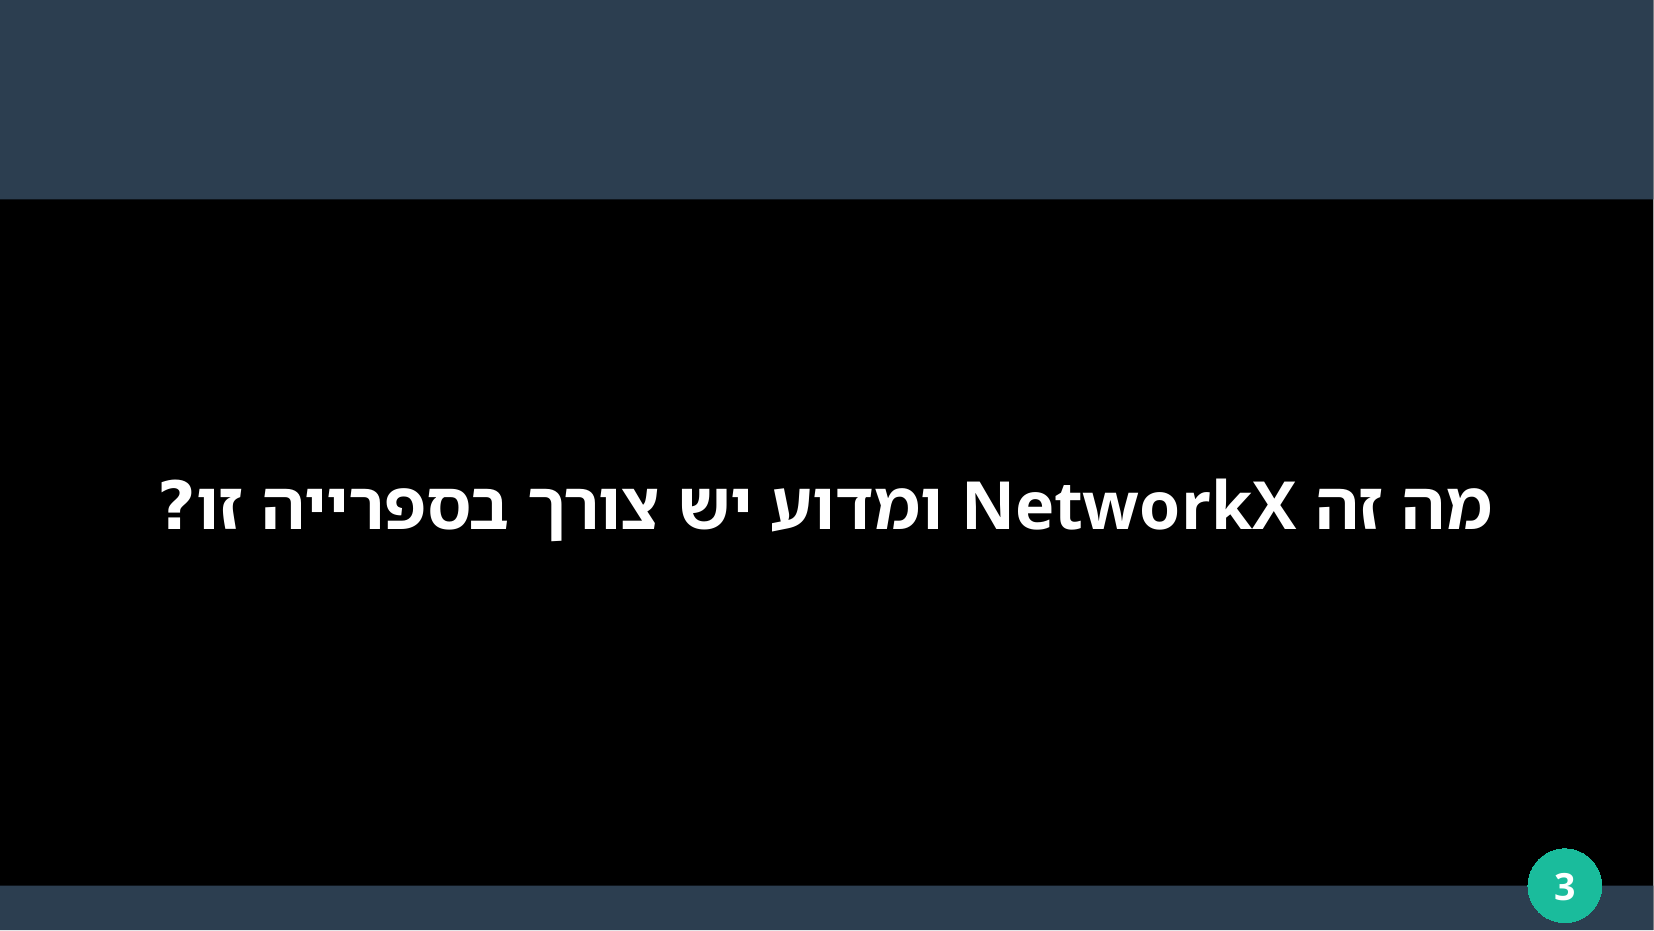

# מה זה NetworkX ומדוע יש צורך בספרייה זו?
3